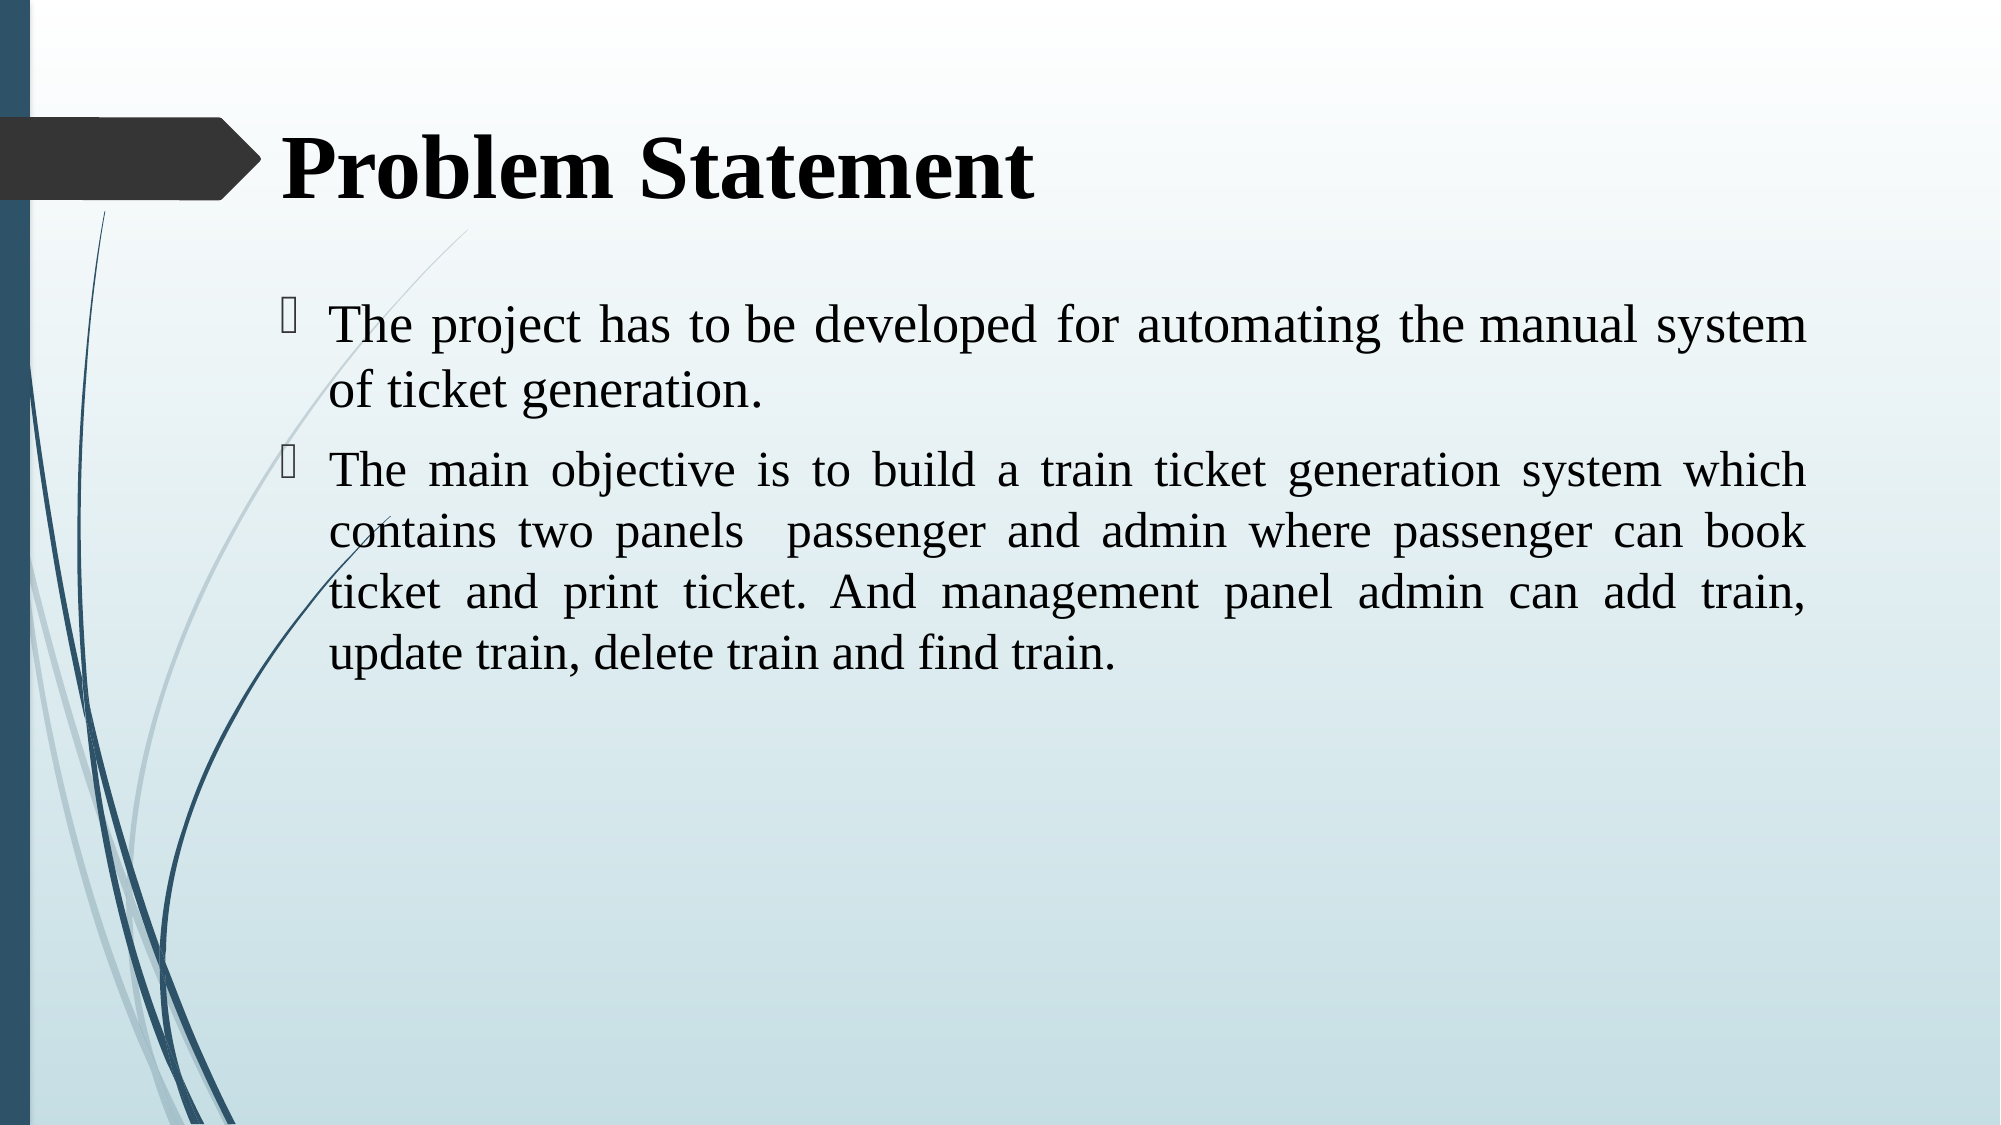

# Problem Statement
The project has to be developed for automating the manual system of ticket generation.
The main objective is to build a train ticket generation system which contains two panels passenger and admin where passenger can book ticket and print ticket. And management panel admin can add train, update train, delete train and find train.